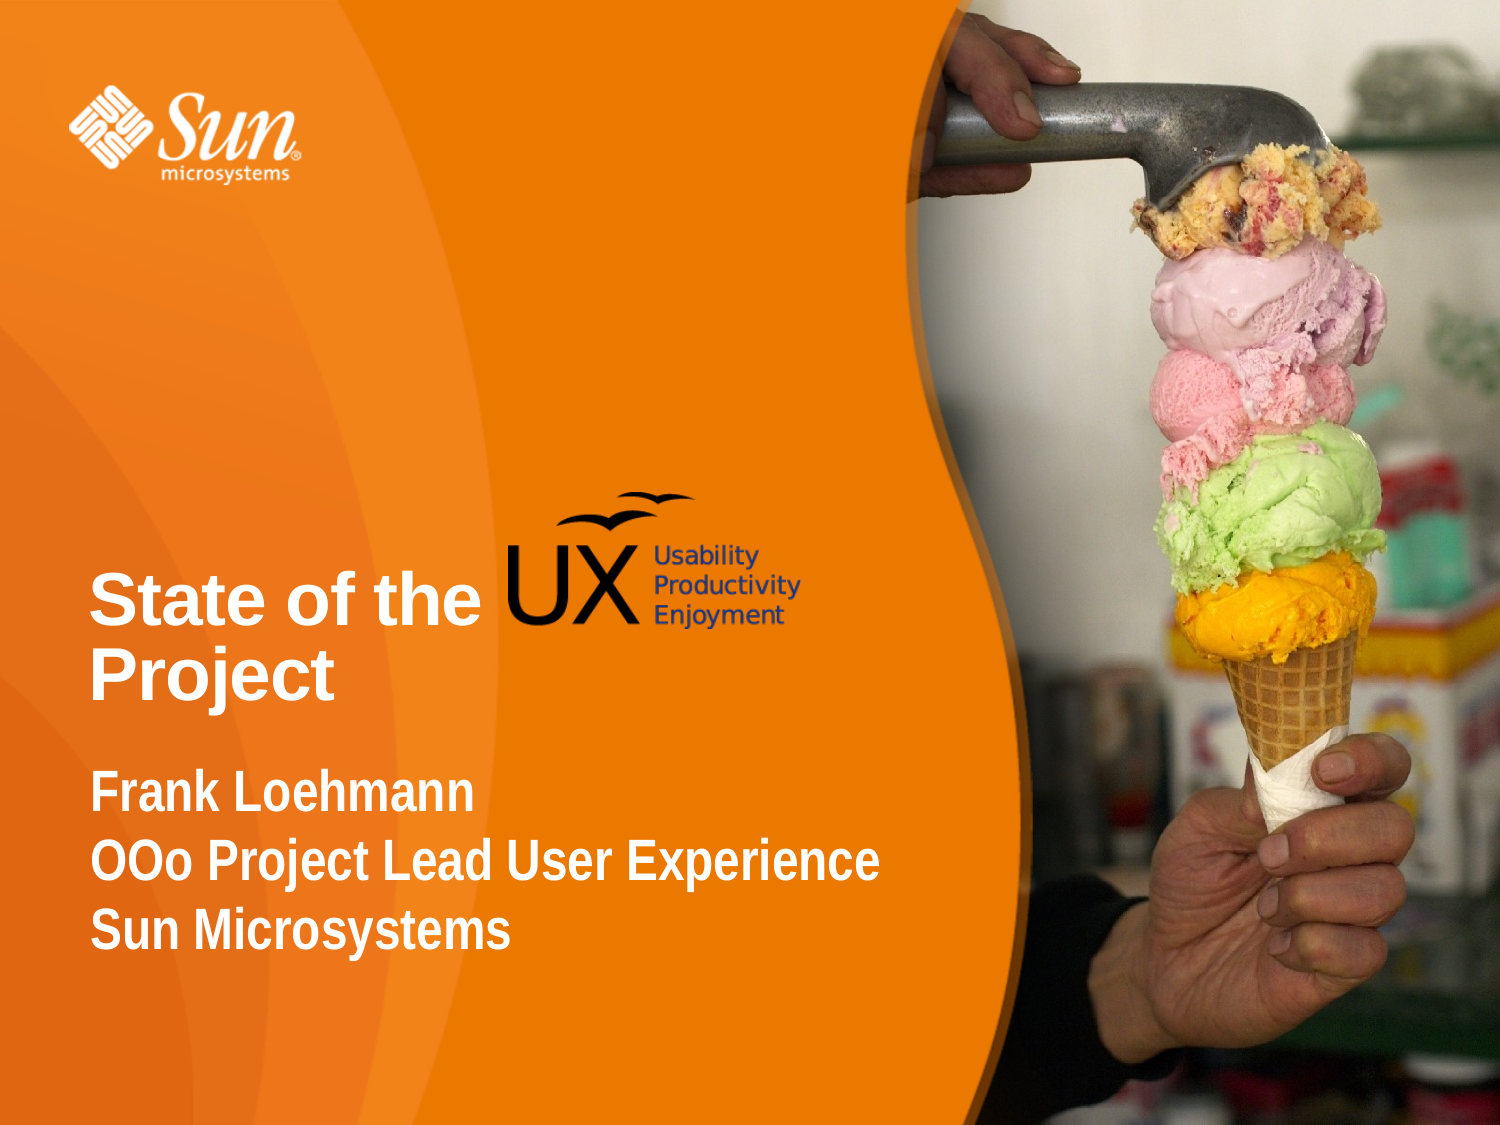

# State of the Project
Frank Loehmann
OOo Project Lead User Experience
Sun Microsystems